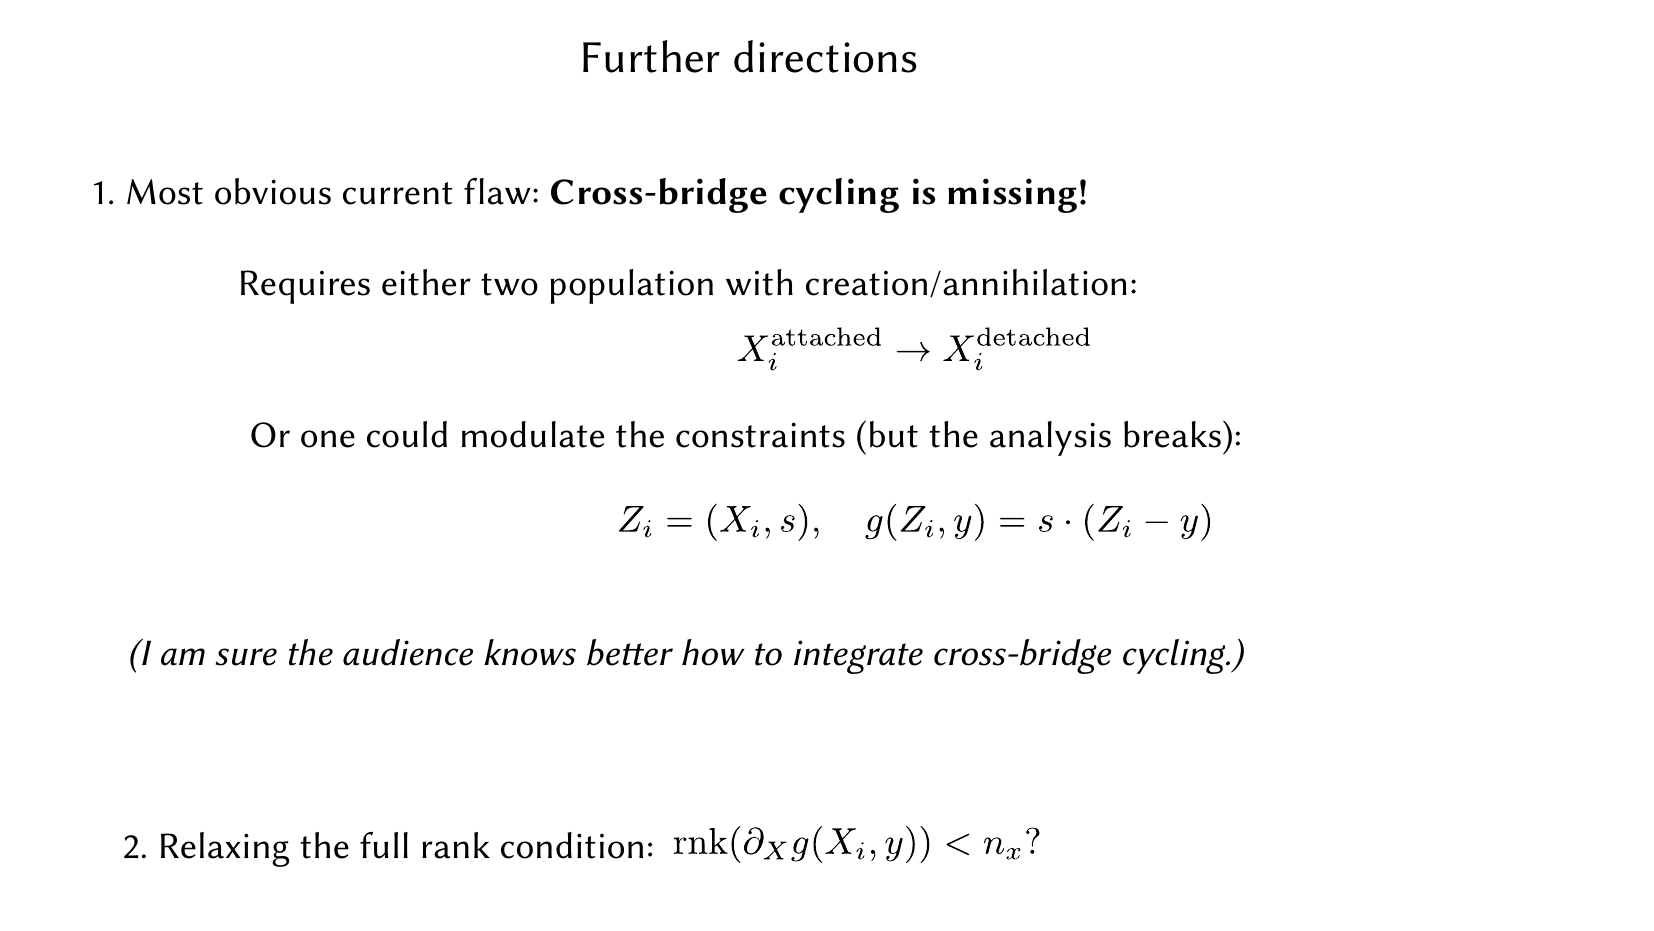

Further directions
1. Most obvious current flaw: Cross-bridge cycling is missing!
Requires either two population with creation/annihilation:
Or one could modulate the constraints (but the analysis breaks):
(I am sure the audience knows better how to integrate cross-bridge cycling.)
2. Relaxing the full rank condition: